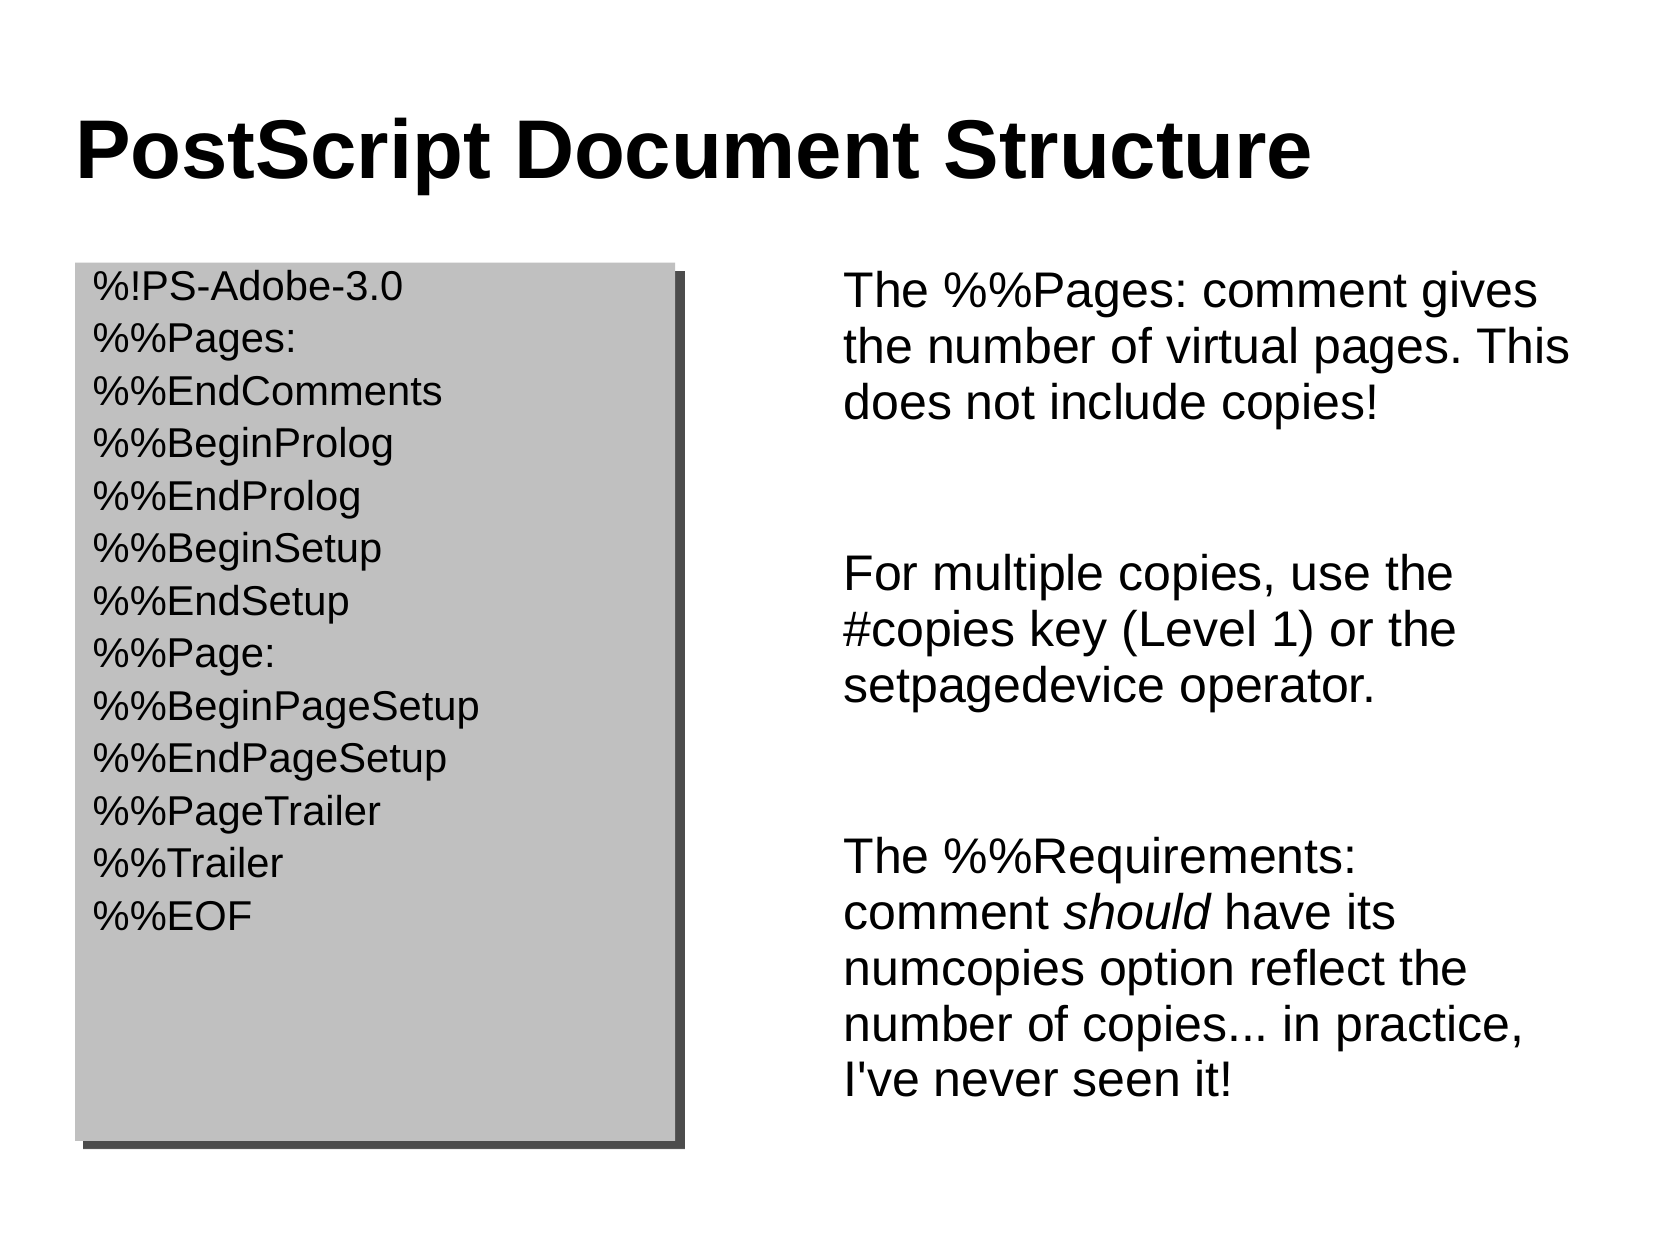

# PostScript Document Structure
%!PS-Adobe-3.0
%%Pages:
%%EndComments
%%BeginProlog
%%EndProlog
%%BeginSetup
%%EndSetup
%%Page:
%%BeginPageSetup
%%EndPageSetup
%%PageTrailer
%%Trailer
%%EOF
The %%Pages: comment gives the number of virtual pages. This does not include copies!
For multiple copies, use the #copies key (Level 1) or the setpagedevice operator.
The %%Requirements: comment should have its numcopies option reflect the number of copies... in practice, I've never seen it!